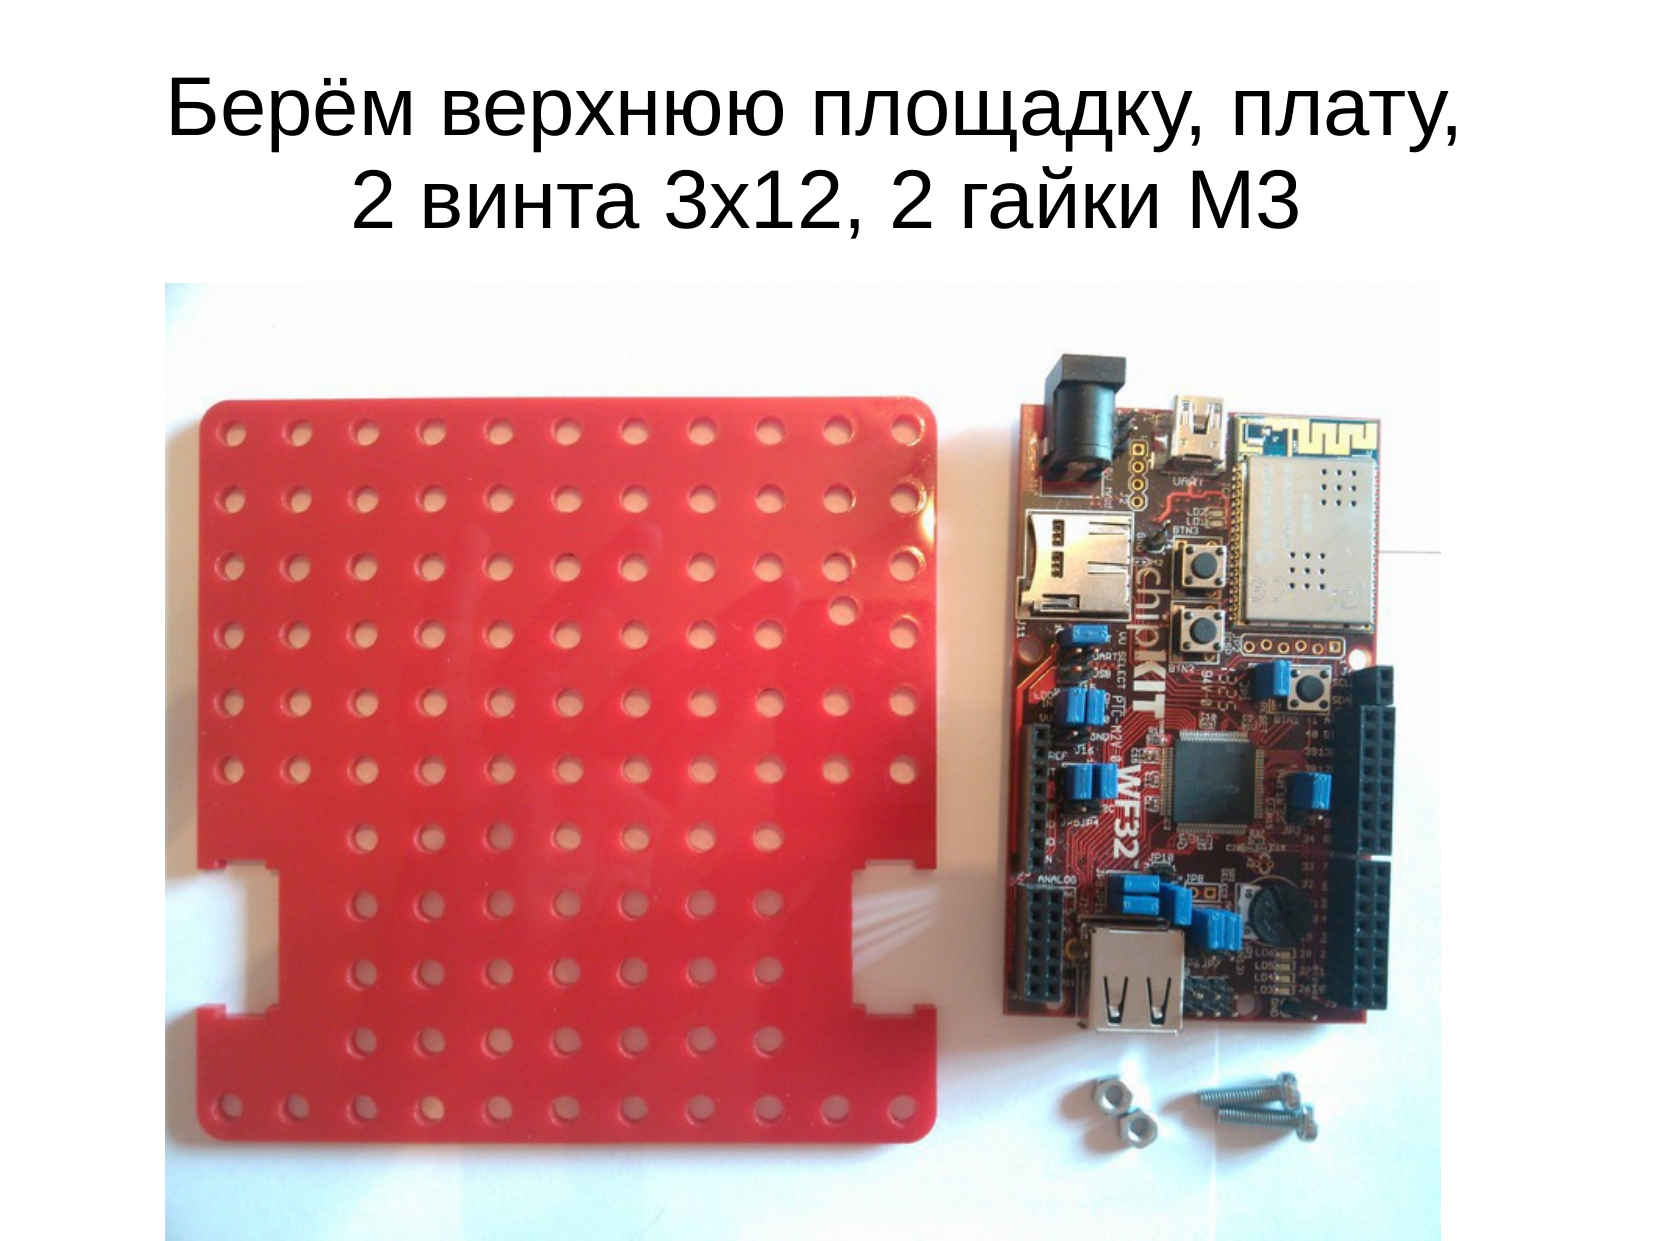

# Берём верхнюю площадку, плату, 2 винта 3x12, 2 гайки M3